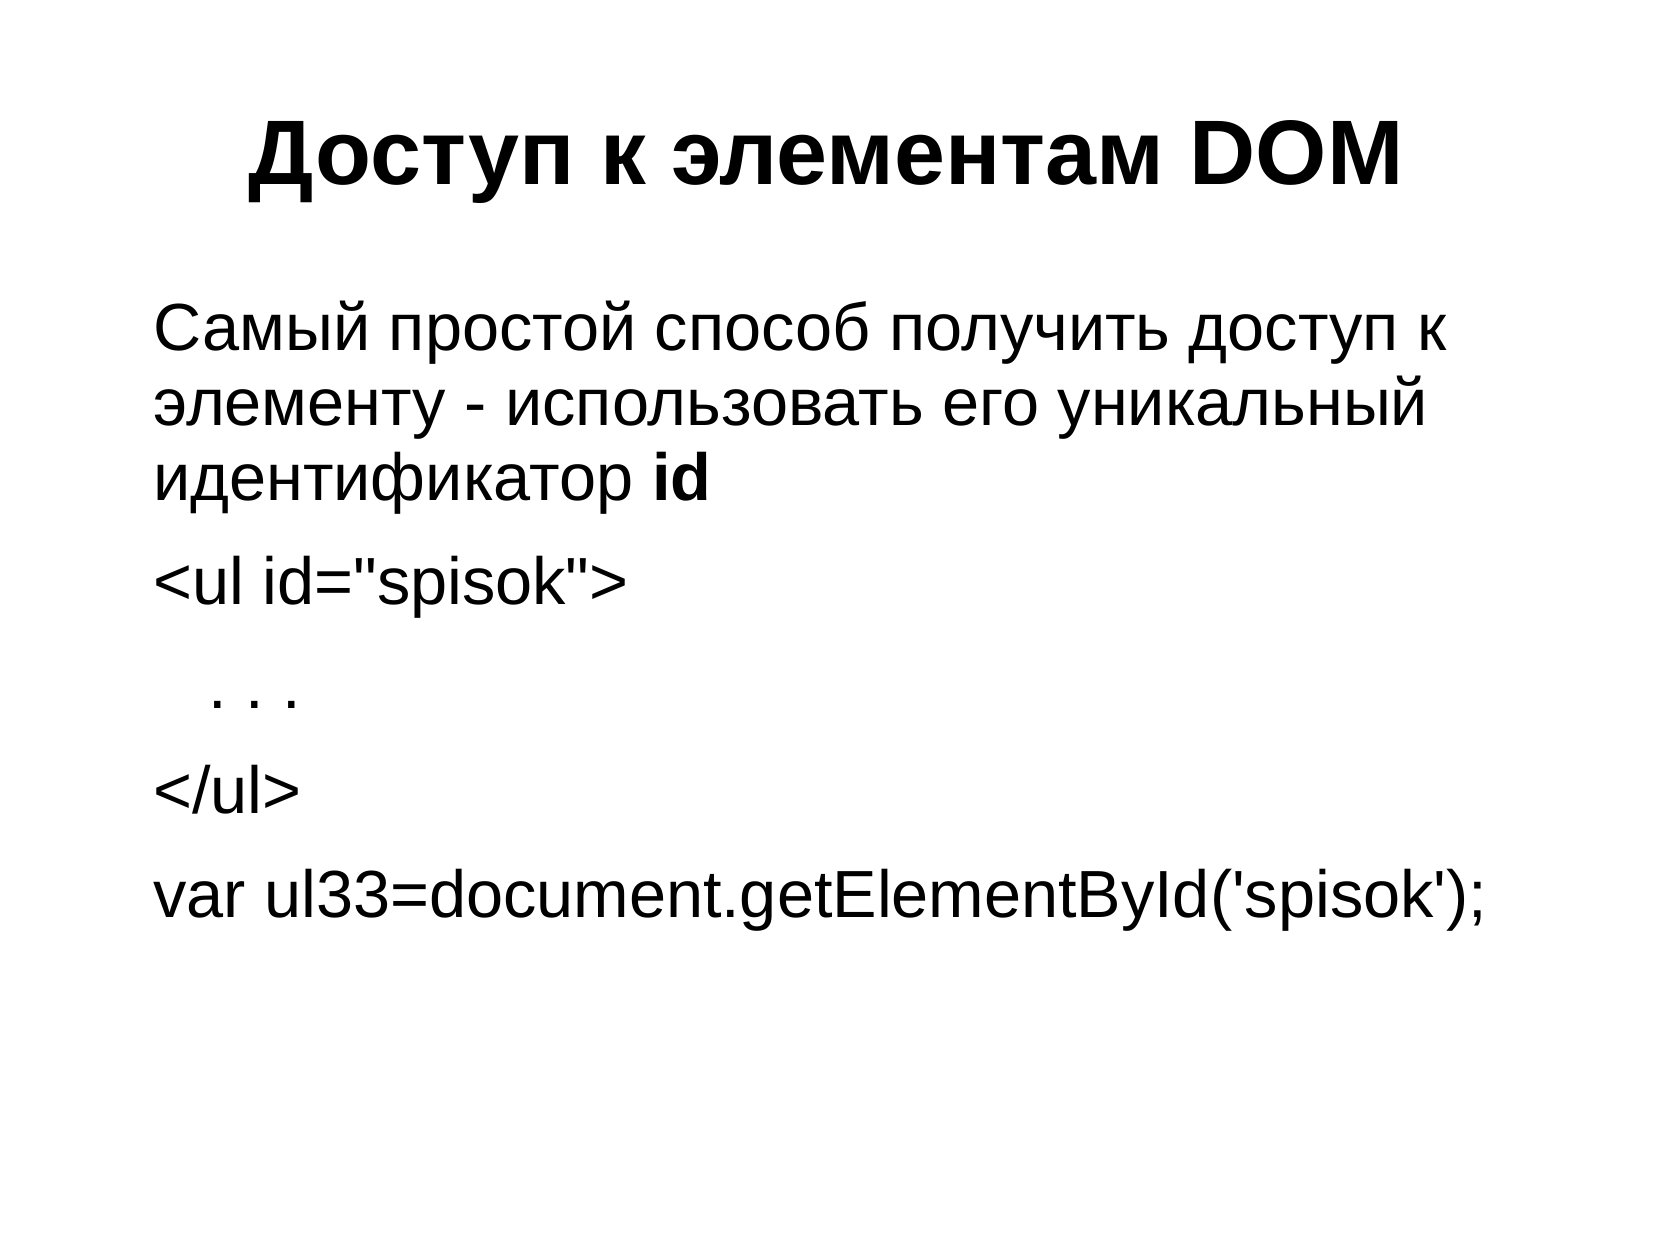

# Доступ к элементам DOM
Самый простой способ получить доступ к элементу - использовать его уникальный идентификатор id
<ul id="spisok">
 . . .
</ul>
var ul33=document.getElementById('spisok');